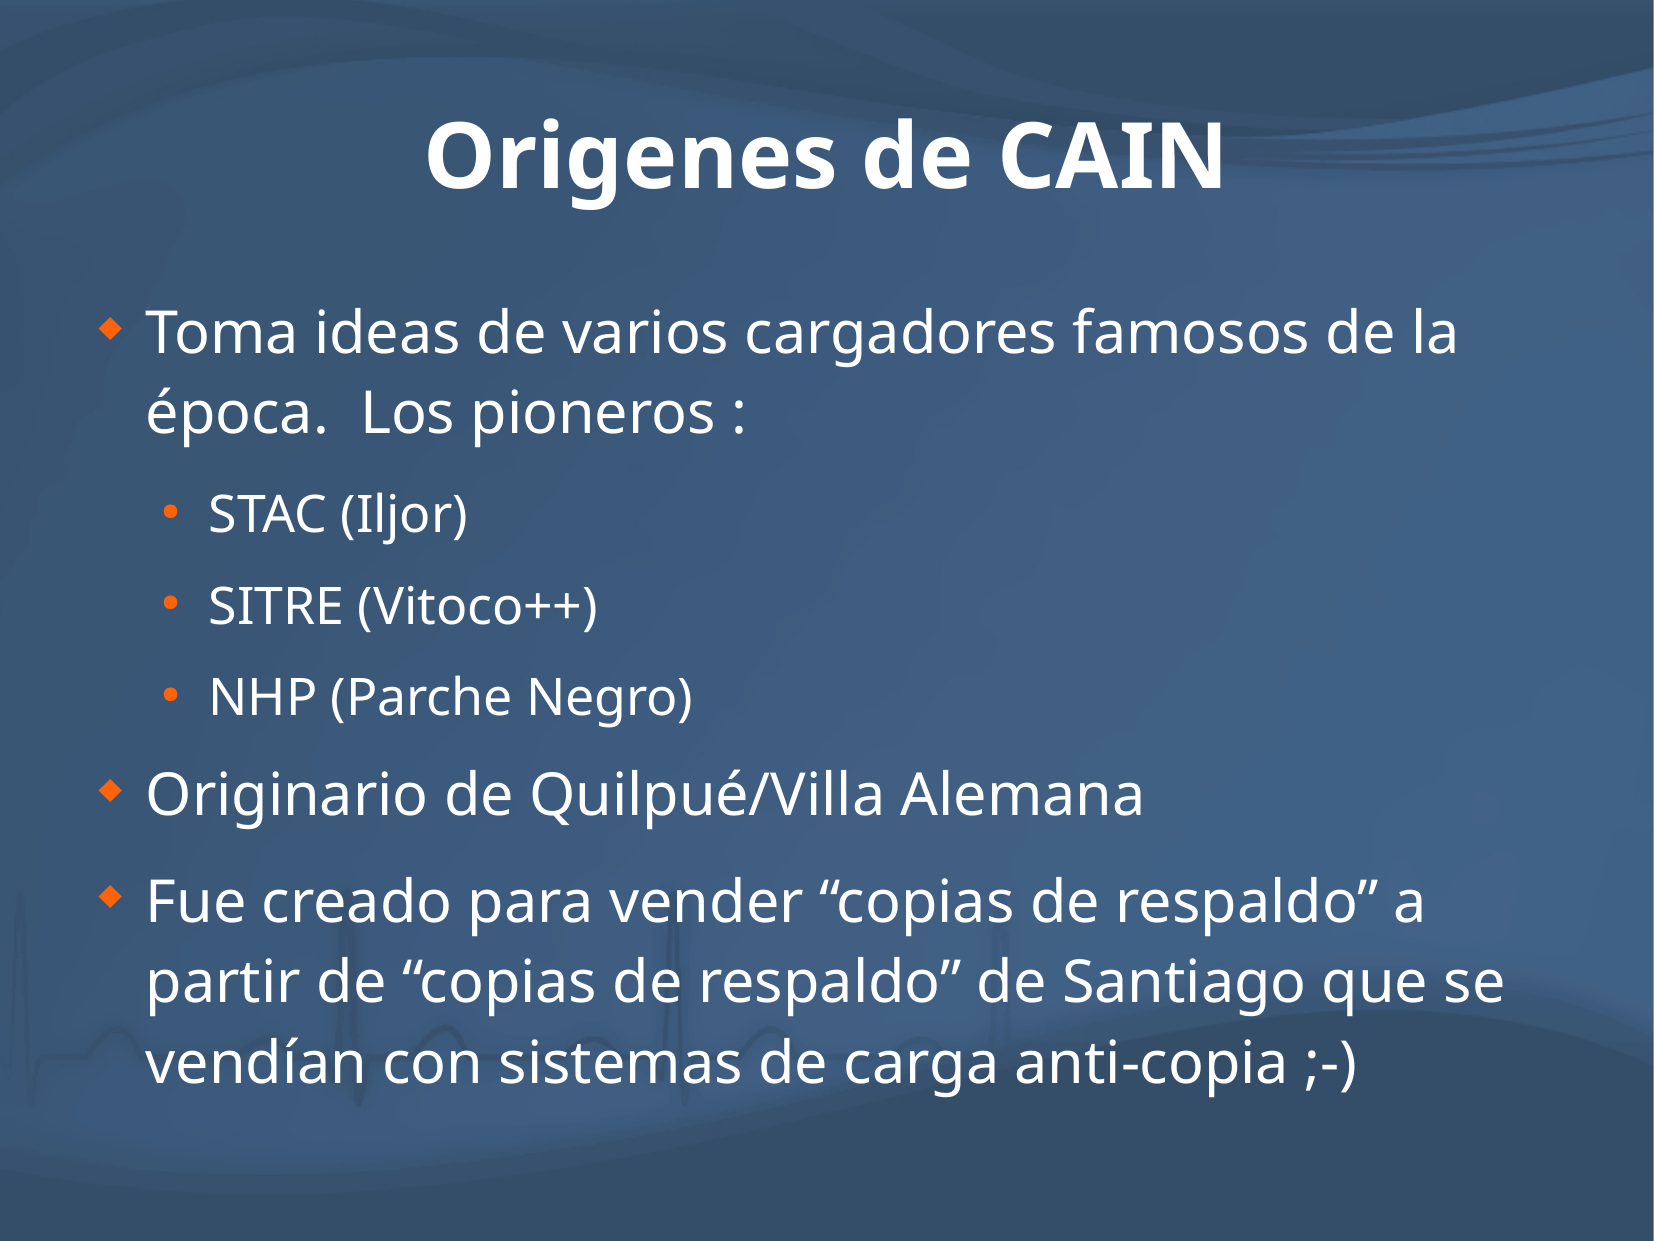

# Origenes de CAIN
Toma ideas de varios cargadores famosos de la época. Los pioneros :
STAC (Iljor)
SITRE (Vitoco++)
NHP (Parche Negro)
Originario de Quilpué/Villa Alemana
Fue creado para vender “copias de respaldo” a partir de “copias de respaldo” de Santiago que se vendían con sistemas de carga anti-copia ;-)